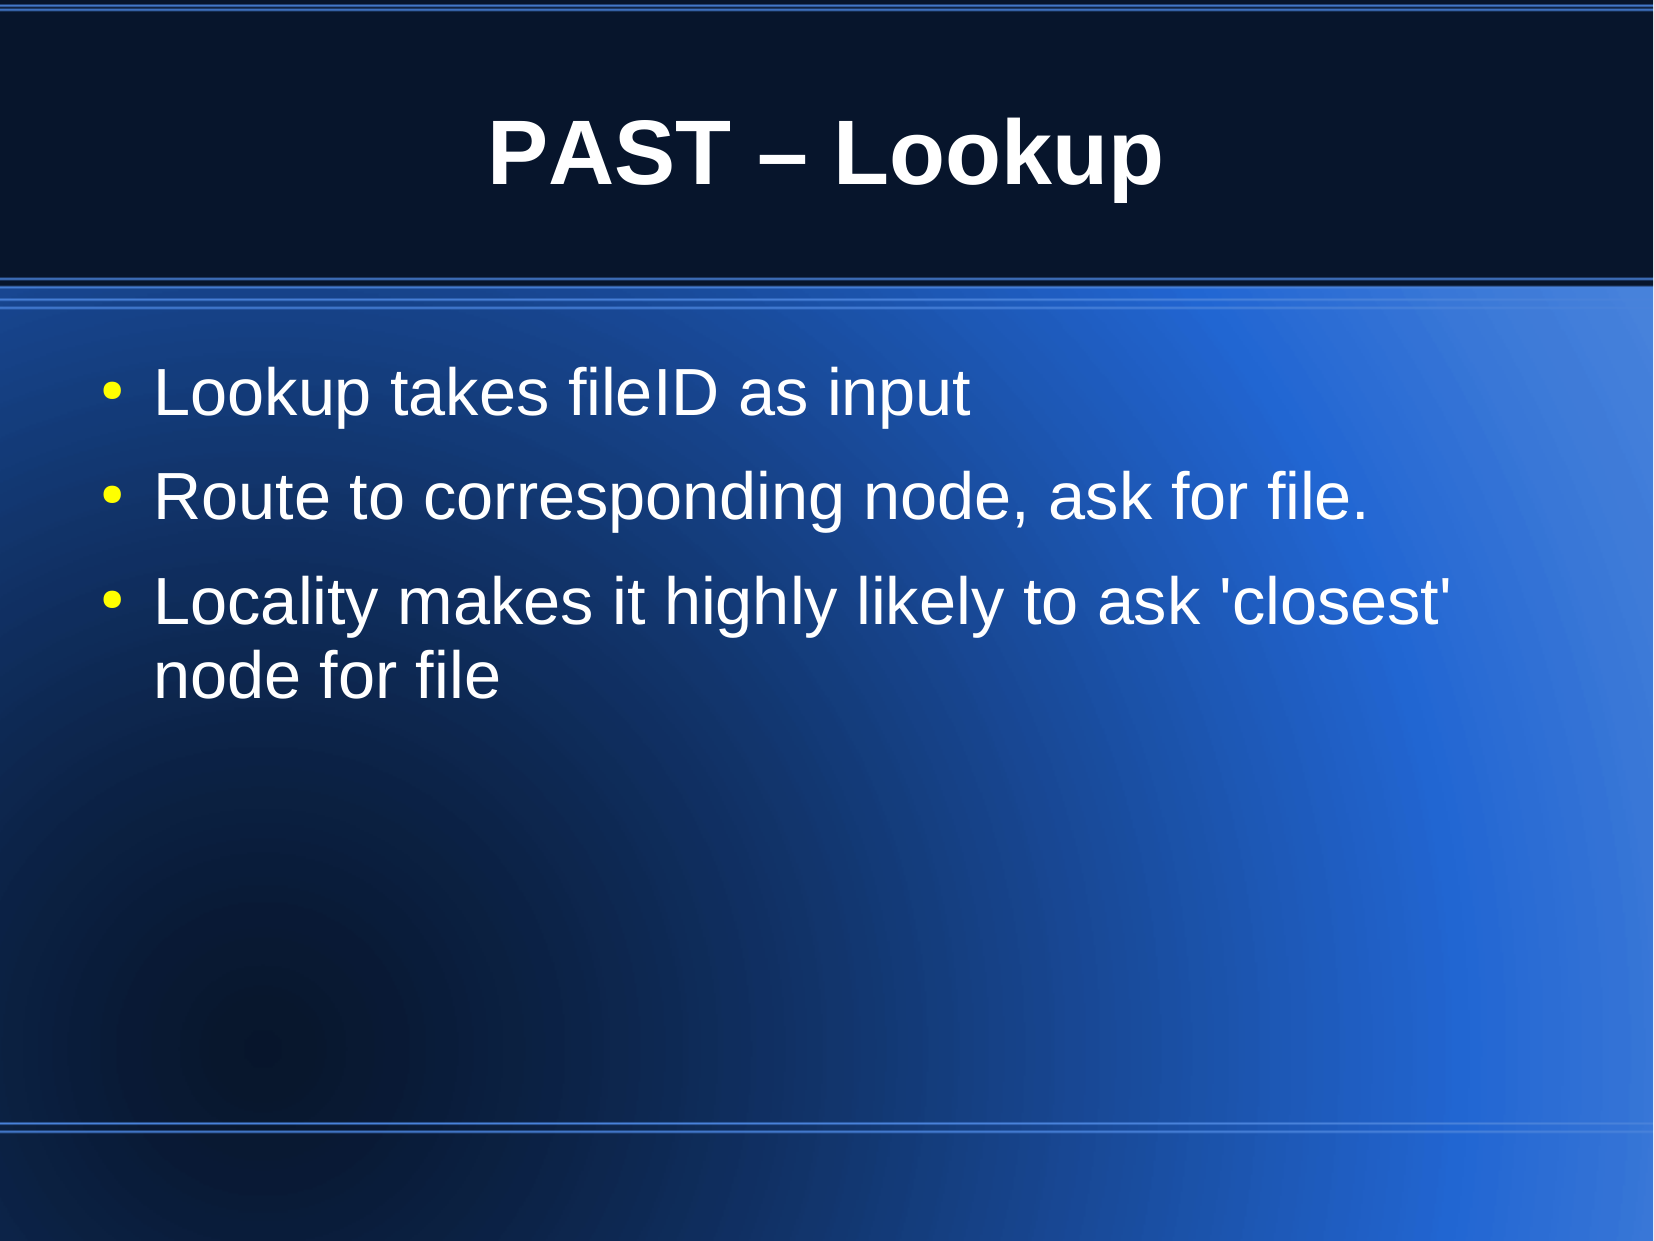

# PAST – Lookup
Lookup takes fileID as input
Route to corresponding node, ask for file.
Locality makes it highly likely to ask 'closest' node for file